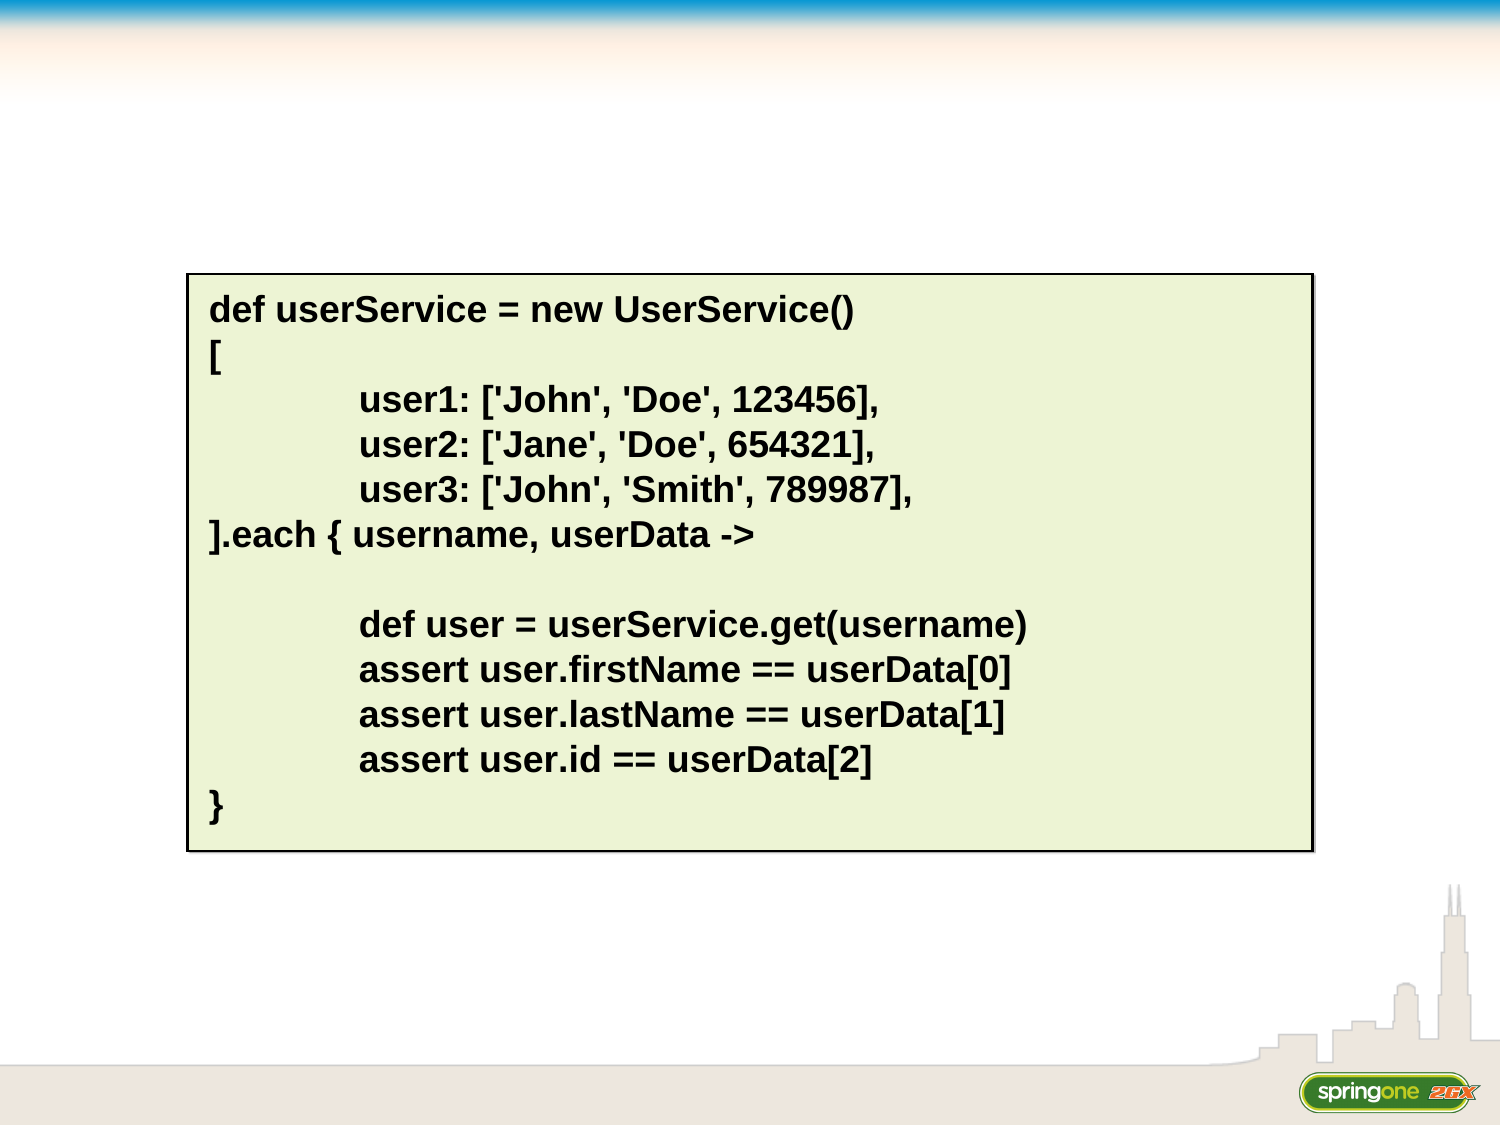

def userService = new UserService()
[
	user1: ['John', 'Doe', 123456],
	user2: ['Jane', 'Doe', 654321],
	user3: ['John', 'Smith', 789987],
].each { username, userData ->
	def user = userService.get(username)
	assert user.firstName == userData[0]
	assert user.lastName == userData[1]
	assert user.id == userData[2]
}